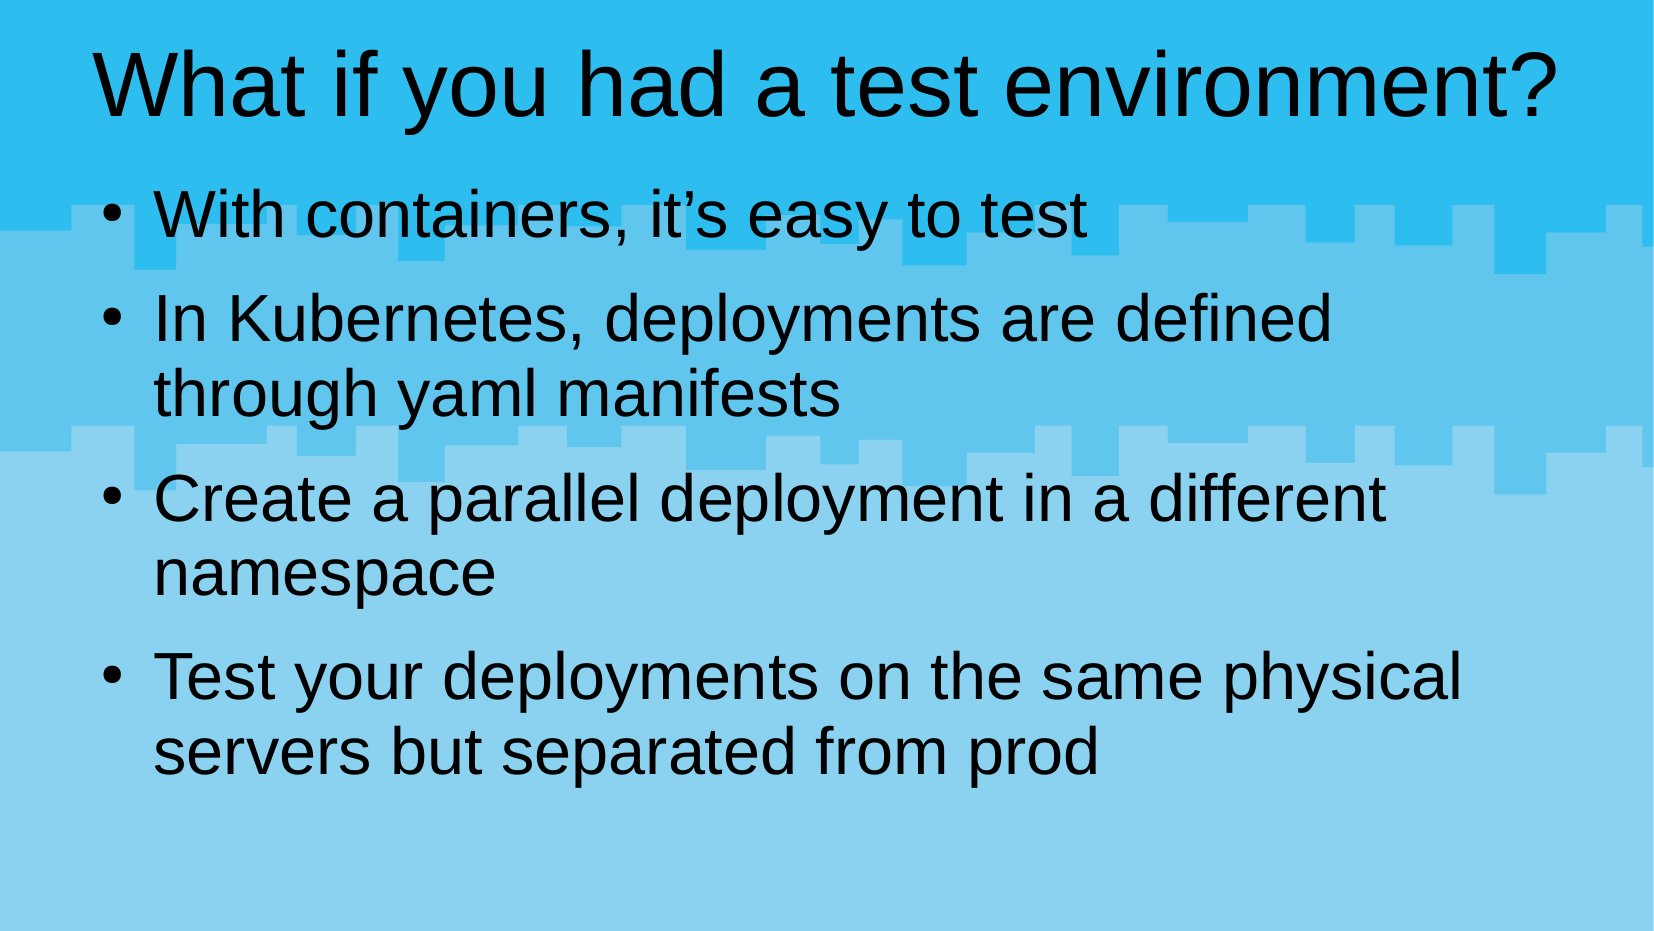

# What if you had a test environment?
With containers, it’s easy to test
In Kubernetes, deployments are defined through yaml manifests
Create a parallel deployment in a different namespace
Test your deployments on the same physical servers but separated from prod